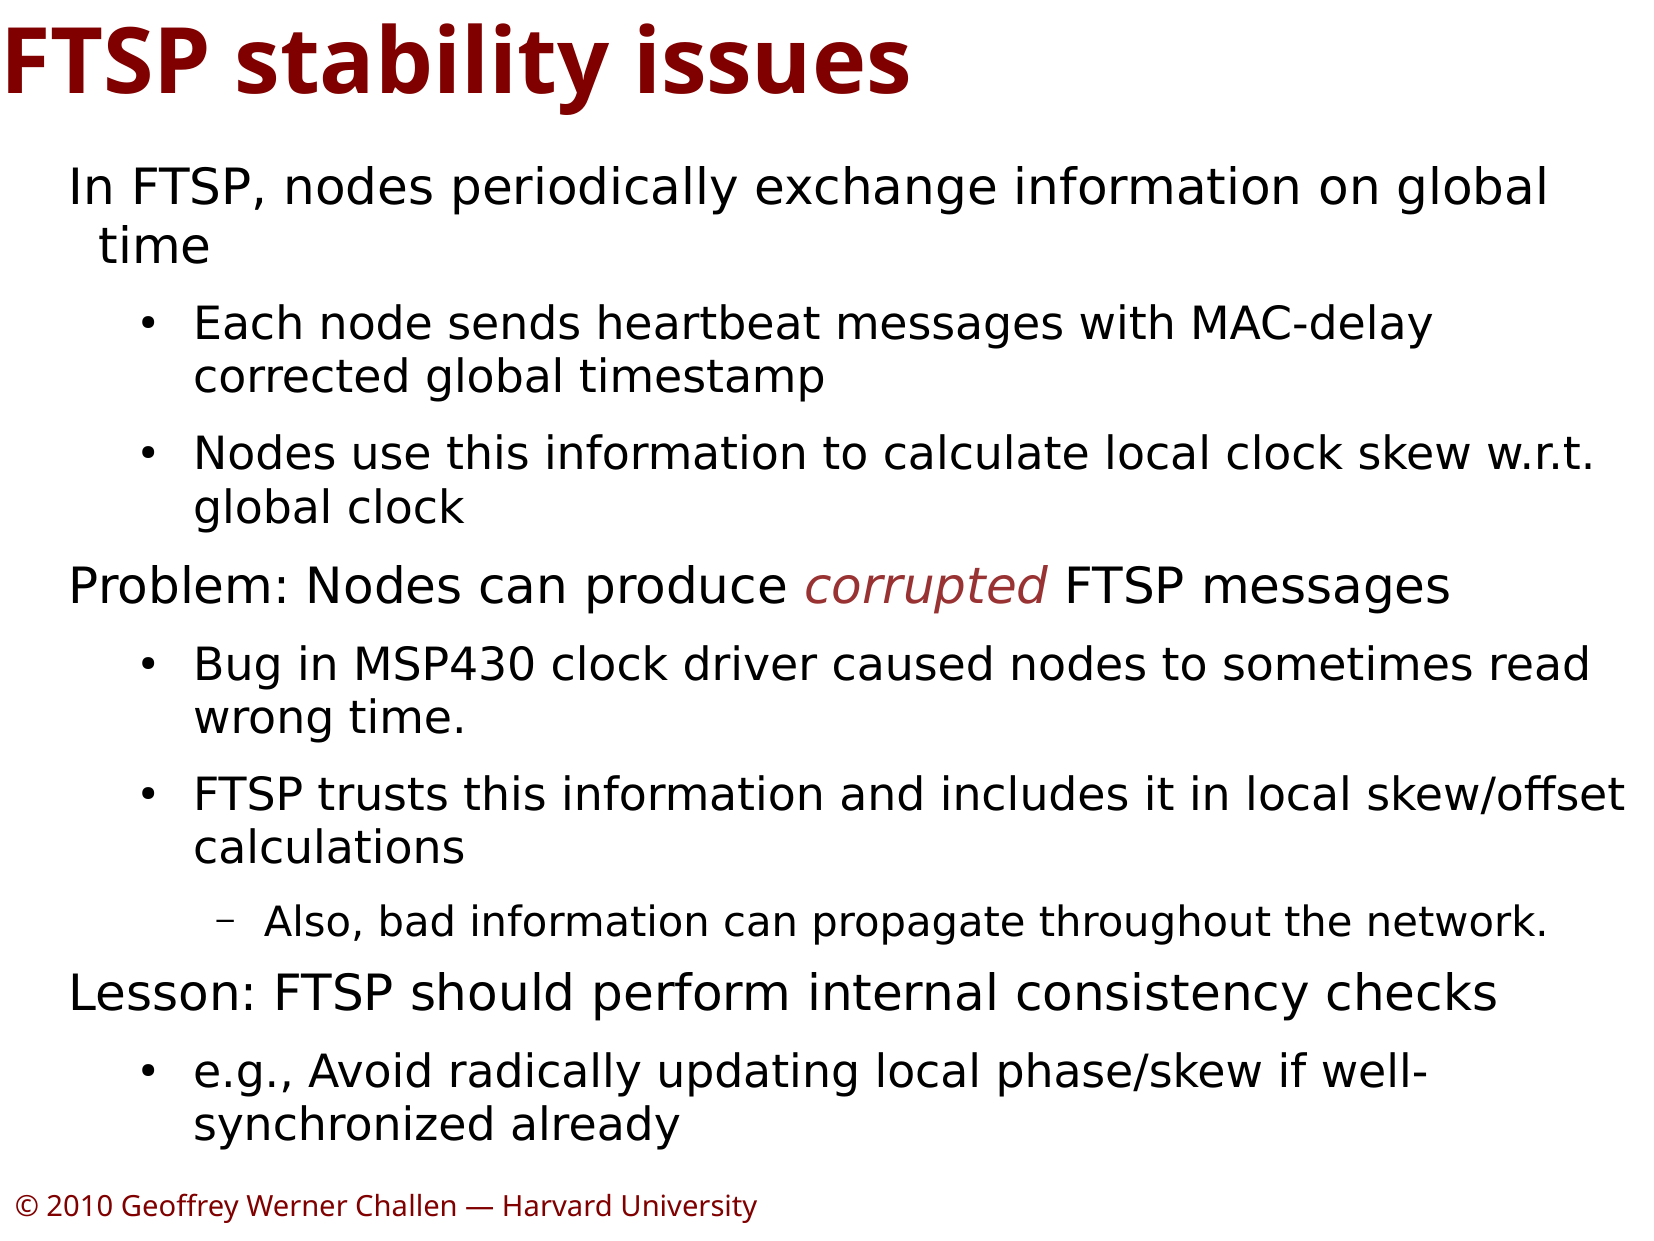

# FTSP stability issues
In FTSP, nodes periodically exchange information on global time
Each node sends heartbeat messages with MAC-delay corrected global timestamp
Nodes use this information to calculate local clock skew w.r.t. global clock
Problem: Nodes can produce corrupted FTSP messages
Bug in MSP430 clock driver caused nodes to sometimes read wrong time.
FTSP trusts this information and includes it in local skew/offset calculations
Also, bad information can propagate throughout the network.
Lesson: FTSP should perform internal consistency checks
e.g., Avoid radically updating local phase/skew if well-synchronized already